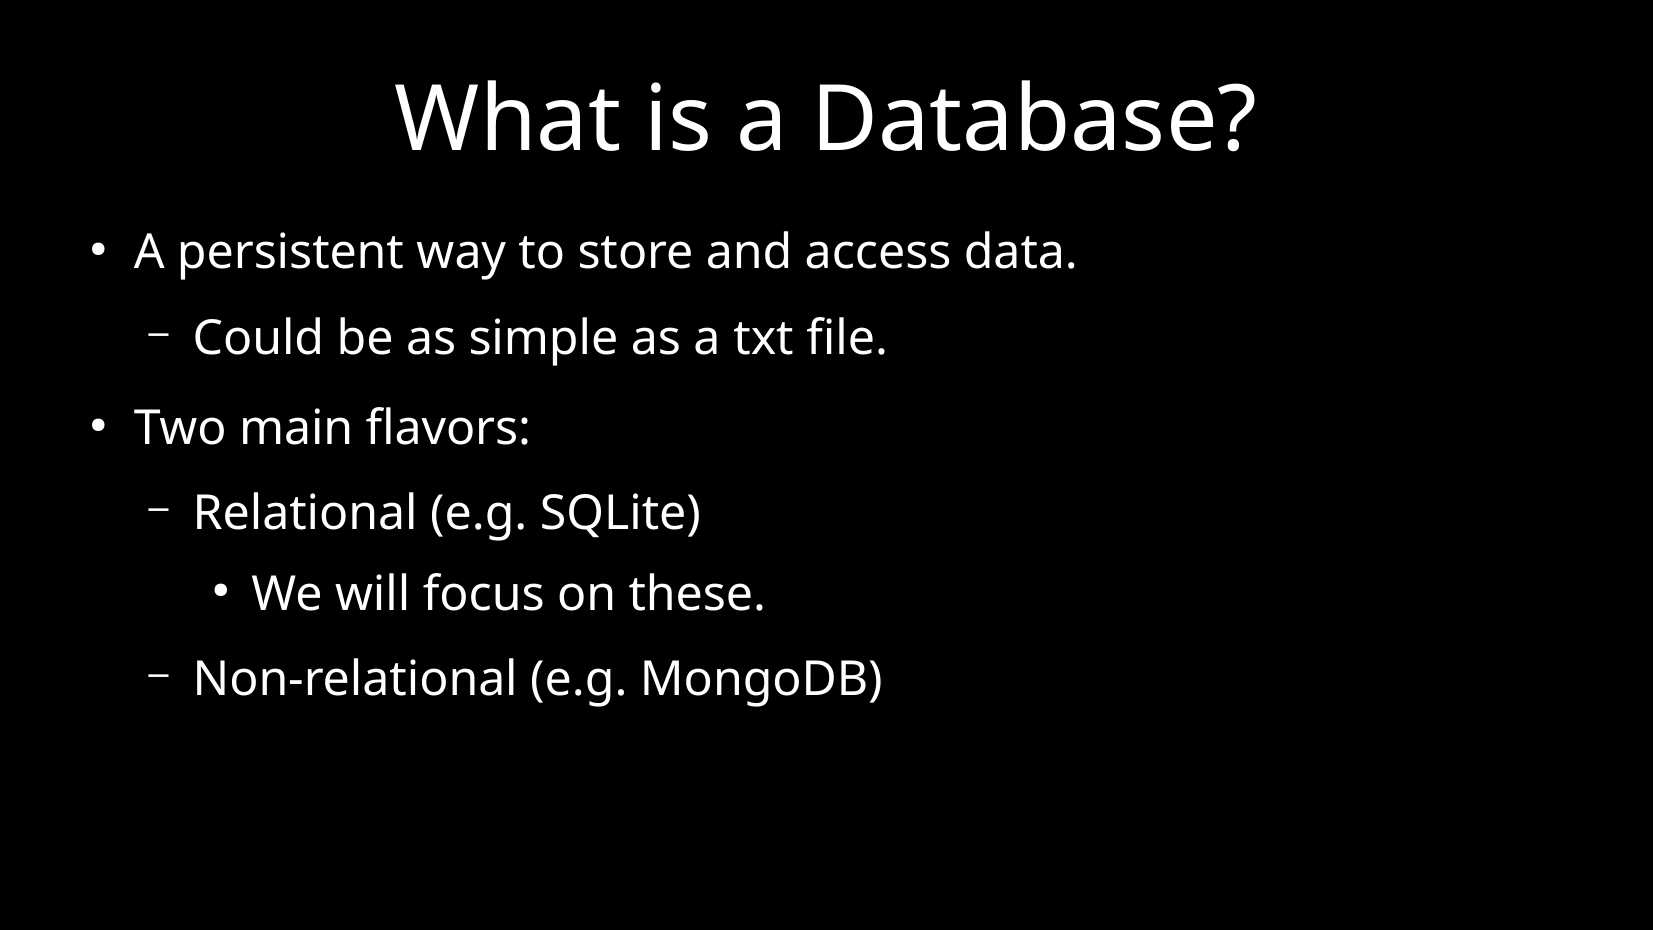

# What is a Database?
A persistent way to store and access data.
Could be as simple as a txt file.
Two main flavors:
Relational (e.g. SQLite)
We will focus on these.
Non-relational (e.g. MongoDB)